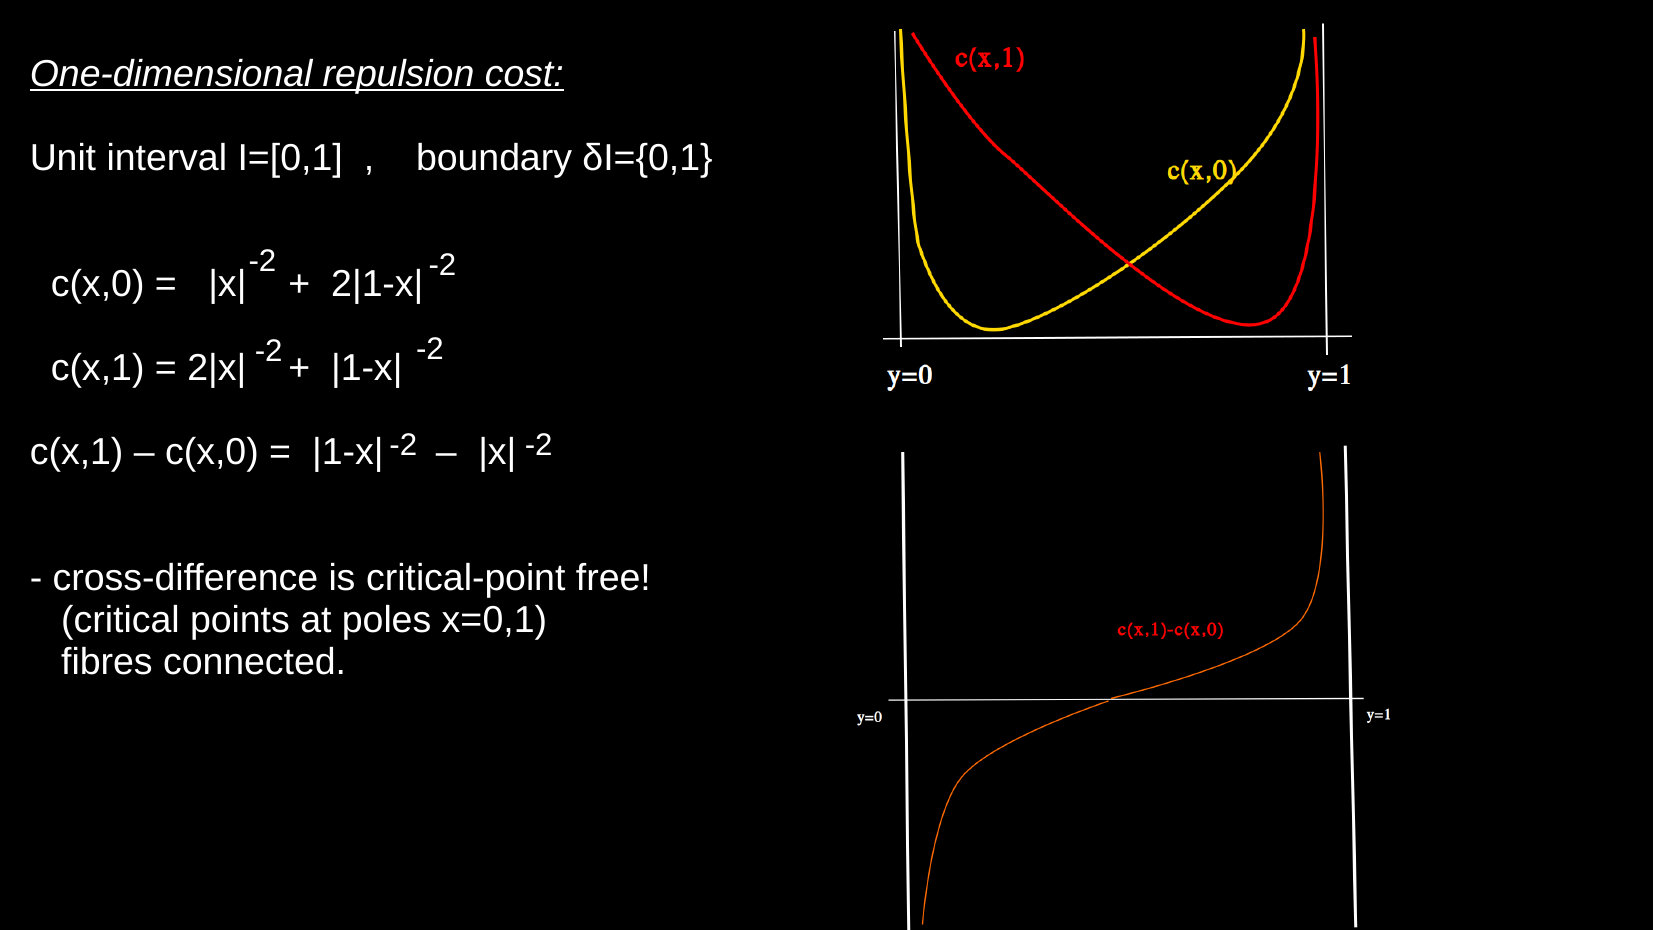

One-dimensional repulsion cost:
Unit interval I=[0,1] , boundary δI={0,1}
 c(x,0) = |x| + 2|1-x|
 c(x,1) = 2|x| + |1-x|
c(x,1) – c(x,0) = |1-x| – |x|
- cross-difference is critical-point free!
 (critical points at poles x=0,1)
 fibres connected.
 -2
 -2
 -2
-2
-2
-2